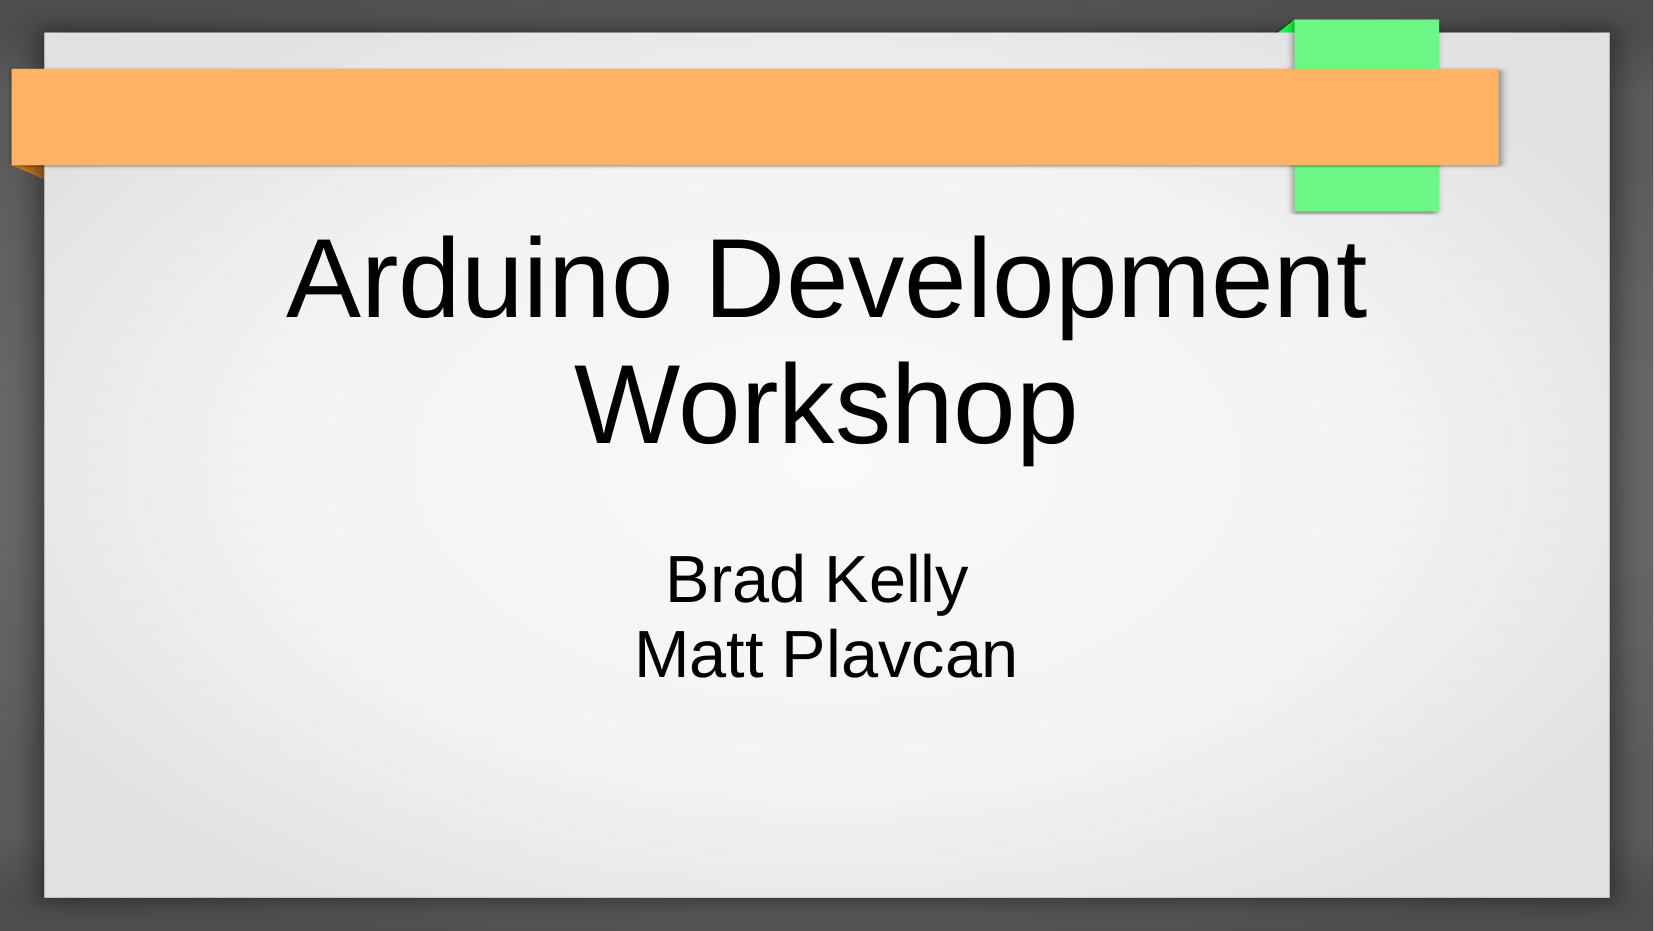

#
Arduino Development Workshop
Brad Kelly
Matt Plavcan